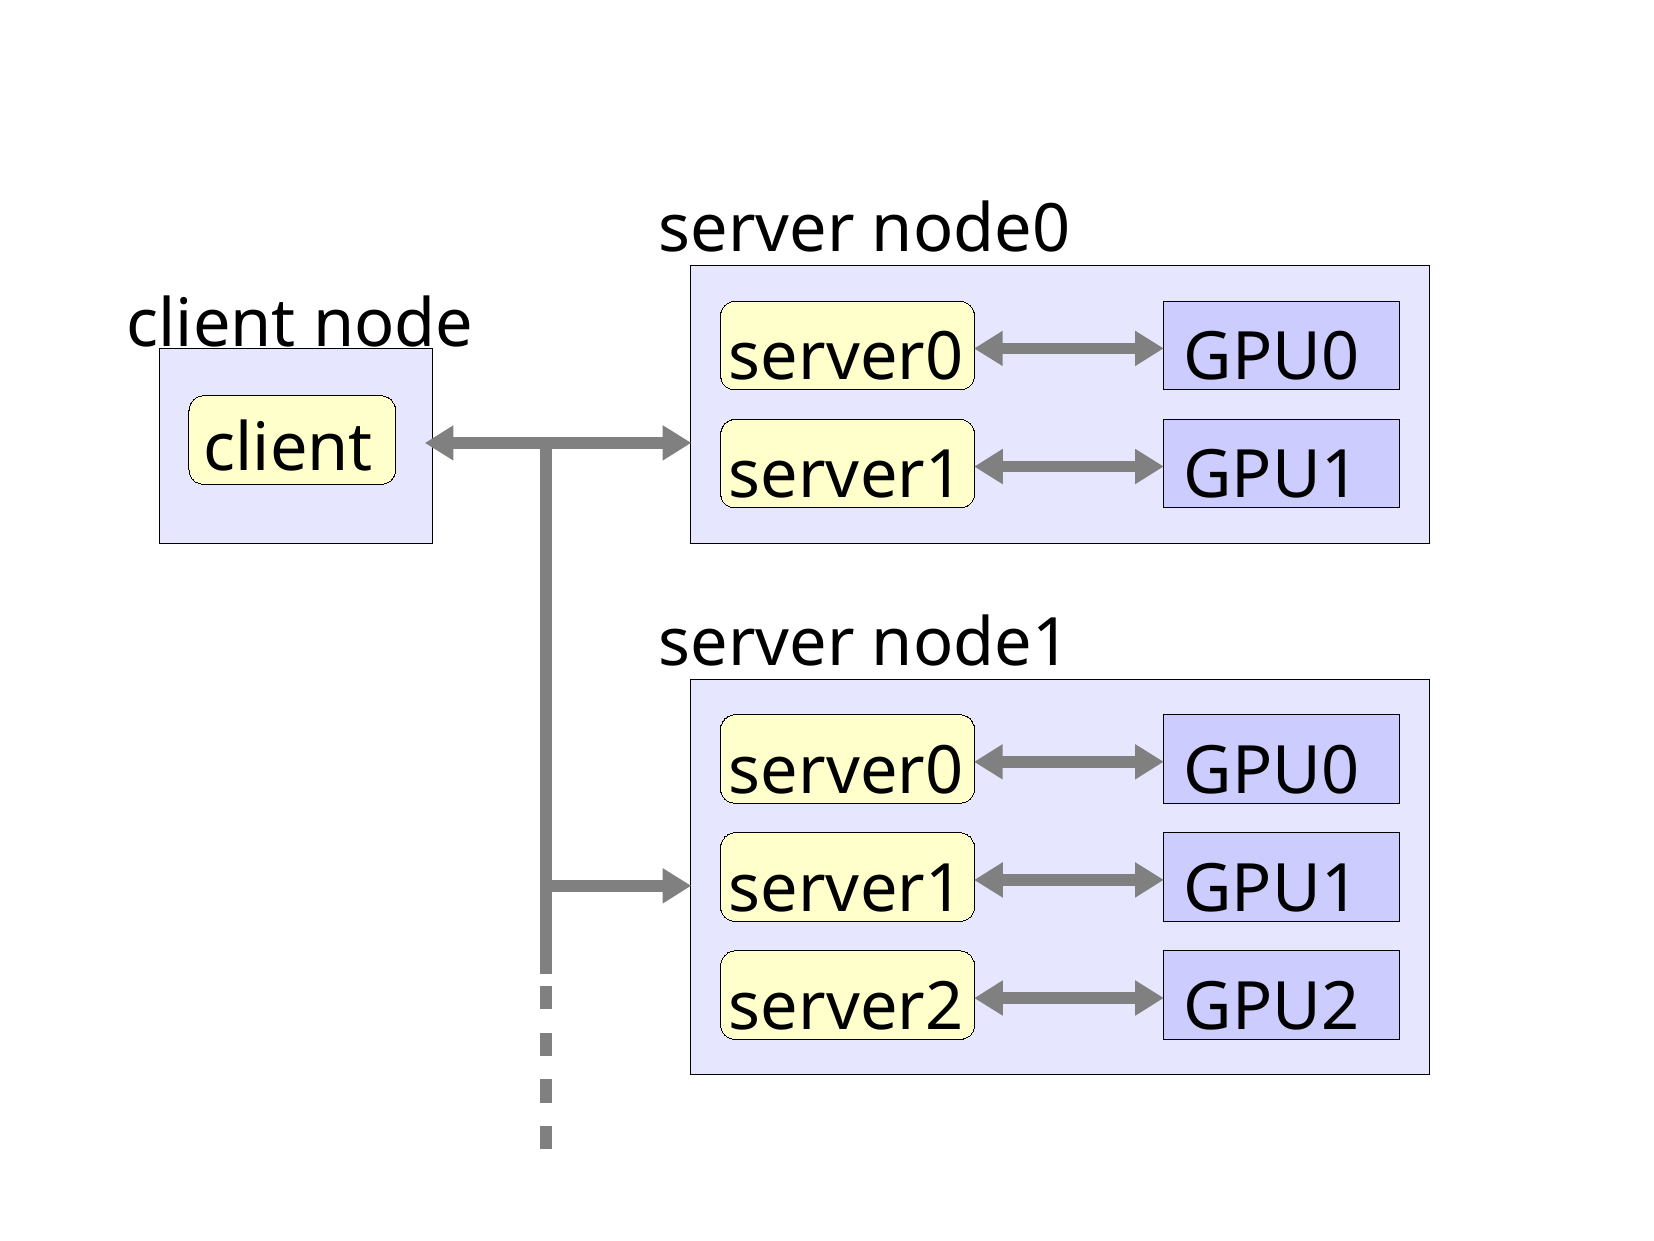

server node0
client node
server0
server0
GPU0
client
server0
server1
GPU1
server node1
server0
server0
GPU0
server0
server1
GPU1
server0
server2
GPU2